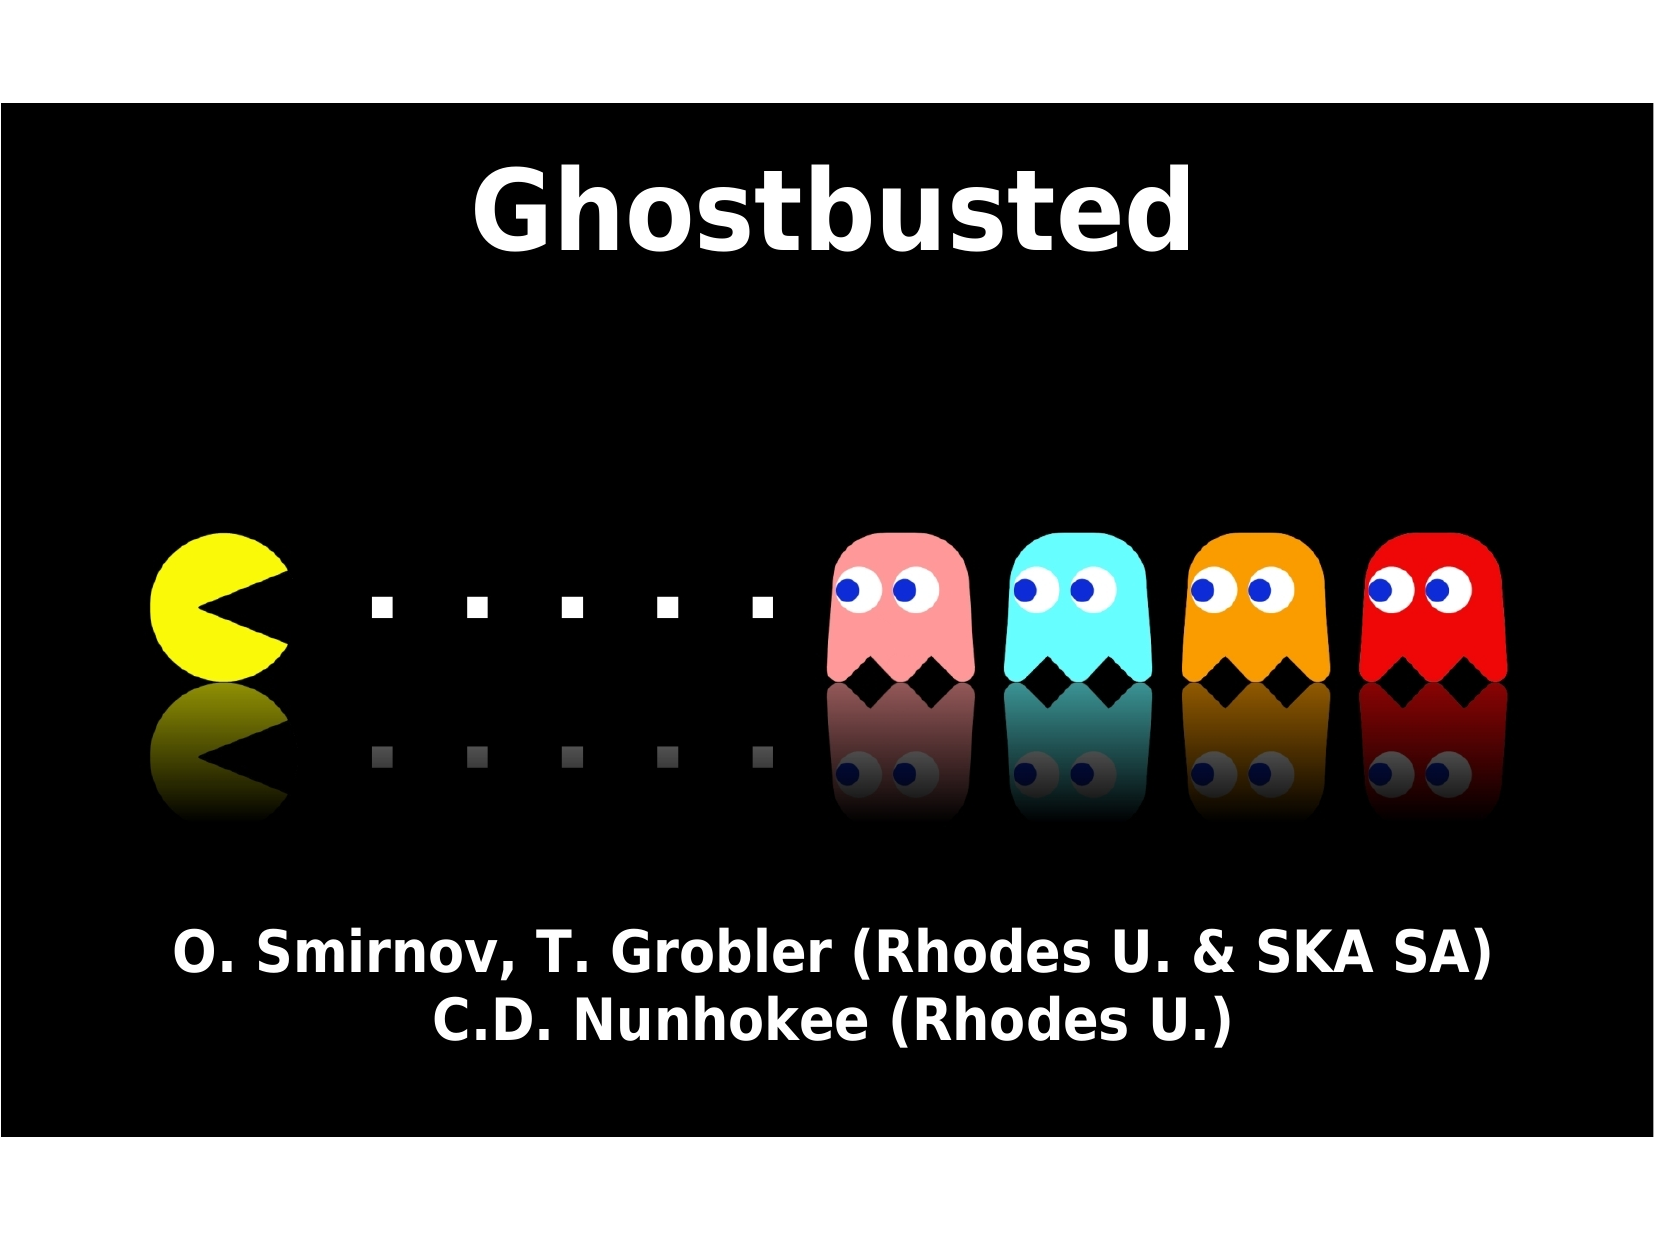

# Ghostbusted
O. Smirnov, T. Grobler (Rhodes U. & SKA SA)
C.D. Nunhokee (Rhodes U.)